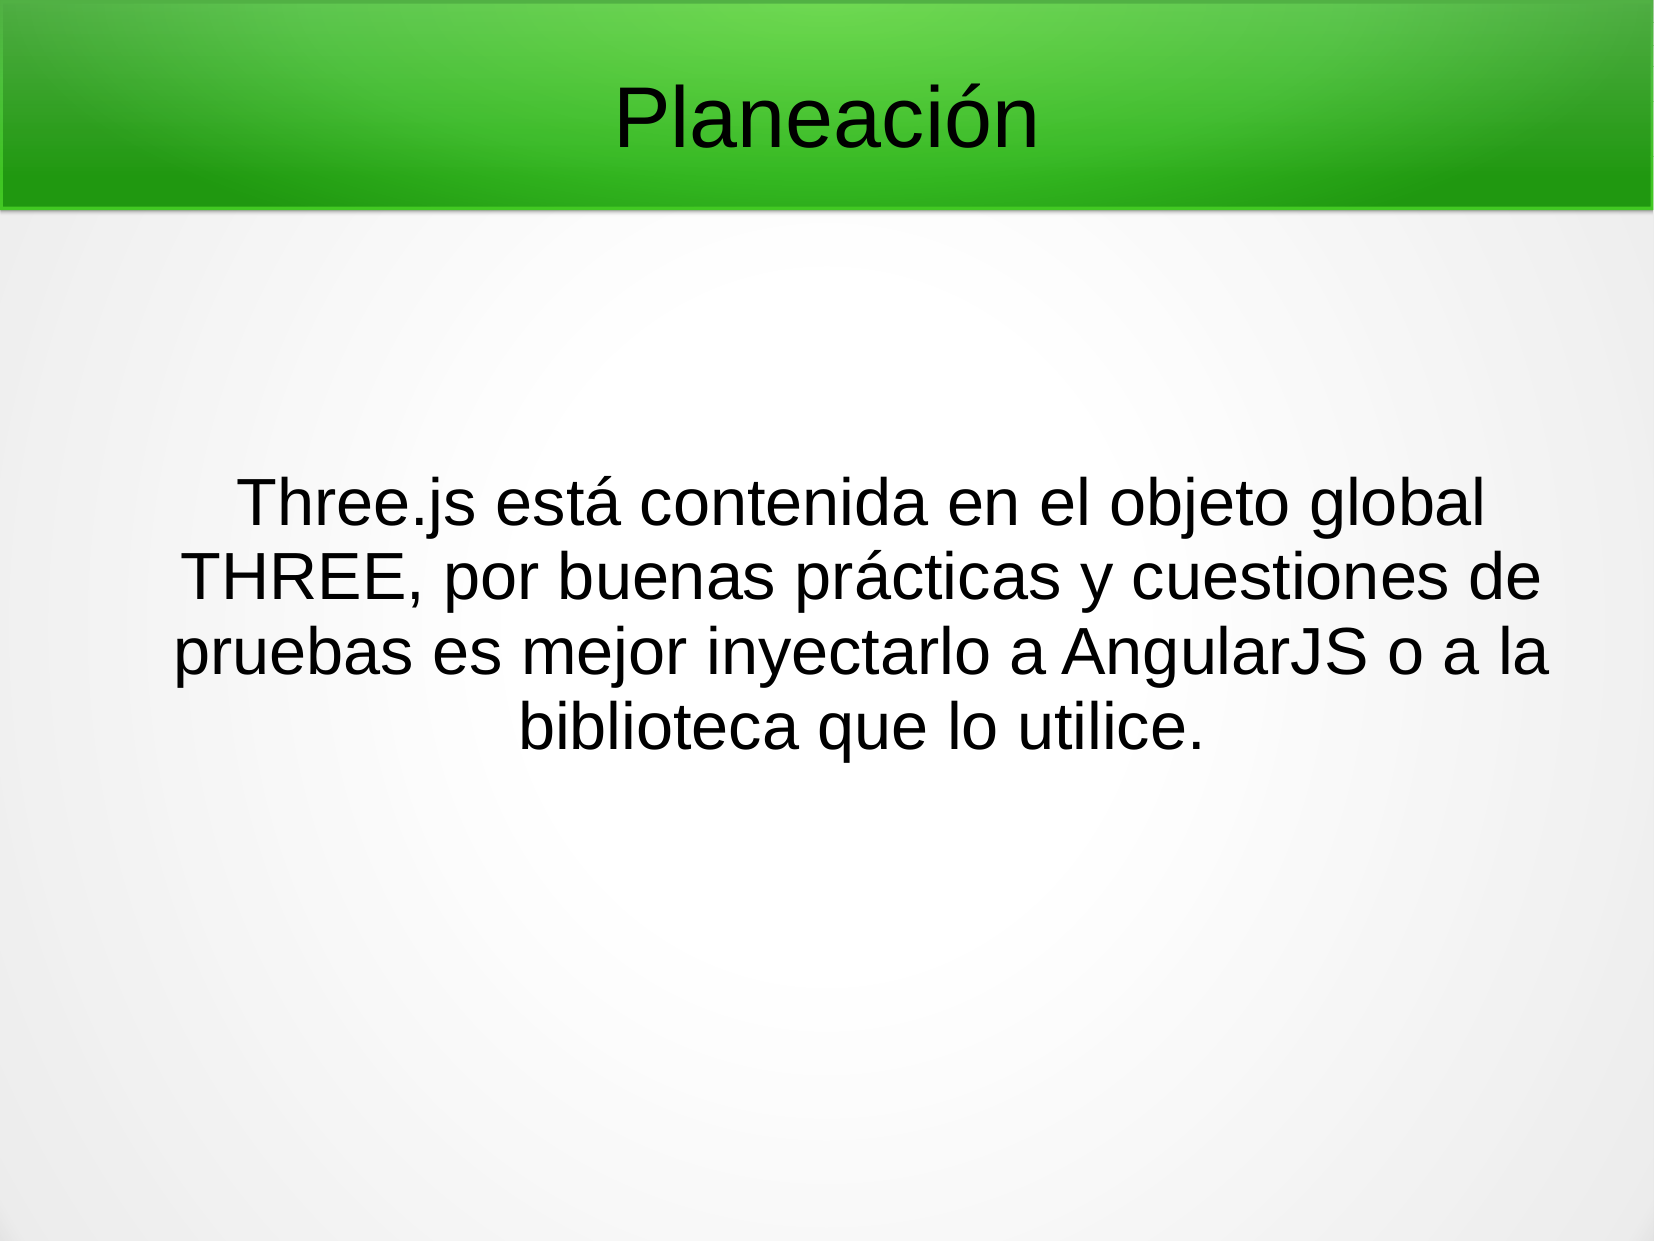

# Planeación
Three.js está contenida en el objeto global THREE, por buenas prácticas y cuestiones de pruebas es mejor inyectarlo a AngularJS o a la biblioteca que lo utilice.